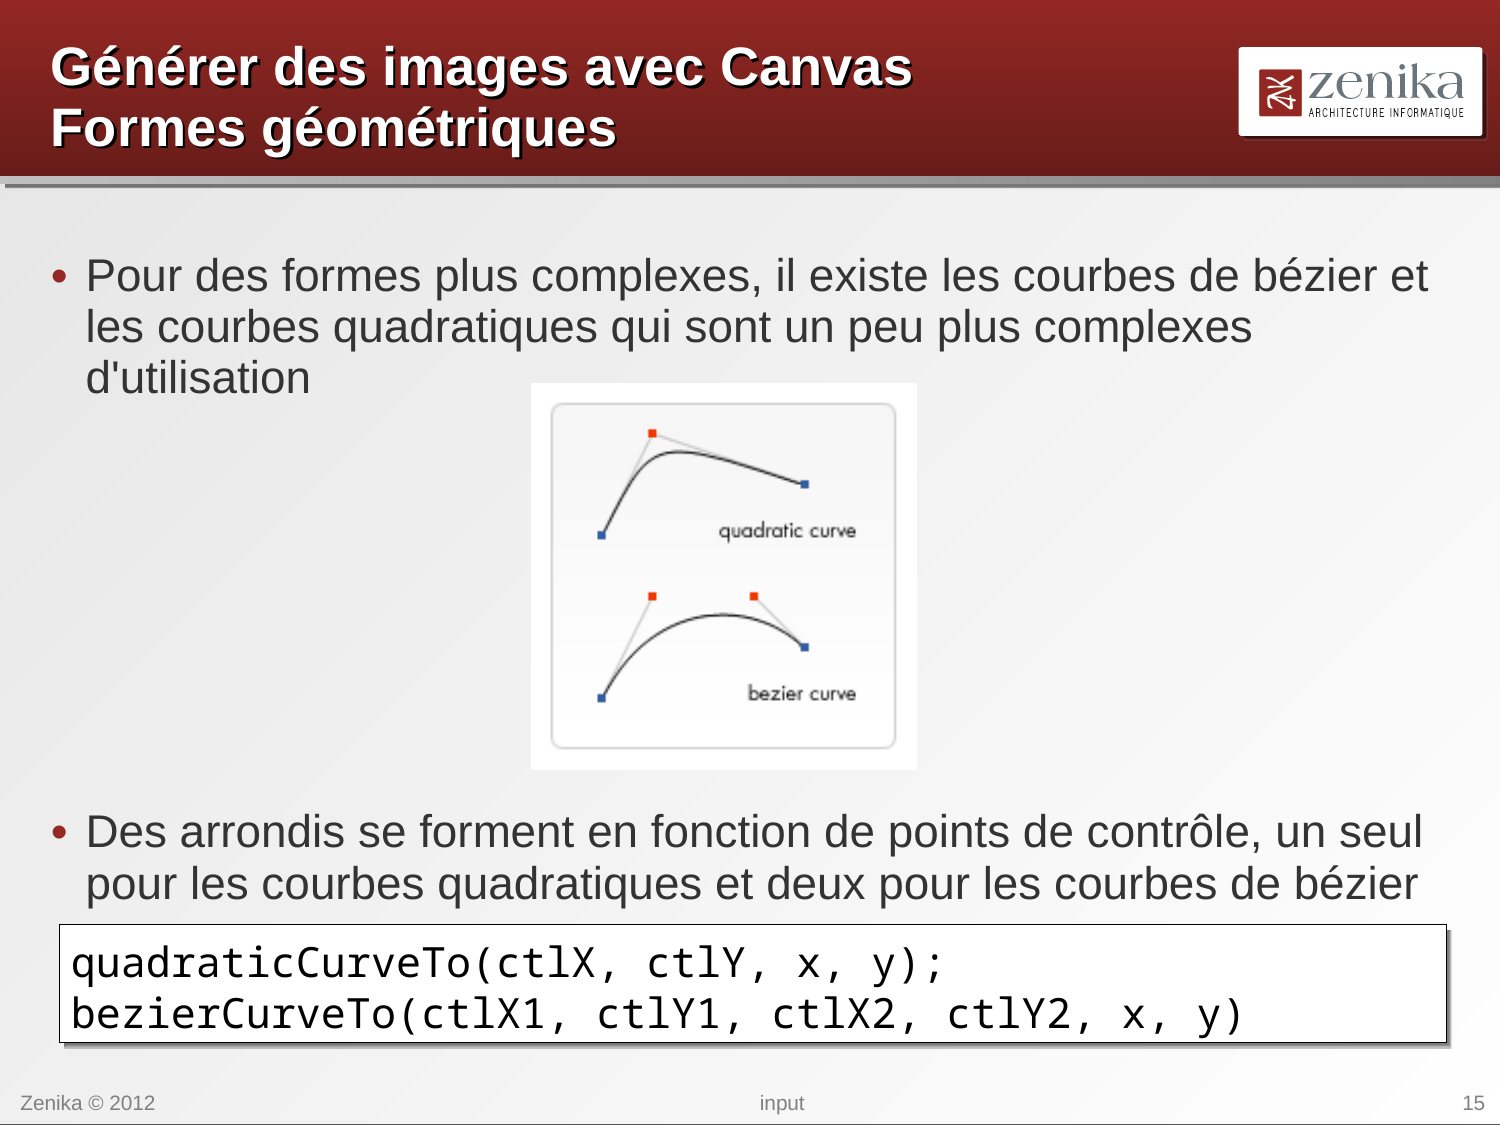

# Générer des images avec Canvas Formes géométriques
Pour des formes plus complexes, il existe les courbes de bézier et les courbes quadratiques qui sont un peu plus complexes d'utilisation
Des arrondis se forment en fonction de points de contrôle, un seul pour les courbes quadratiques et deux pour les courbes de bézier
quadraticCurveTo(ctlX, ctlY, x, y);
bezierCurveTo(ctlX1, ctlY1, ctlX2, ctlY2, x, y)